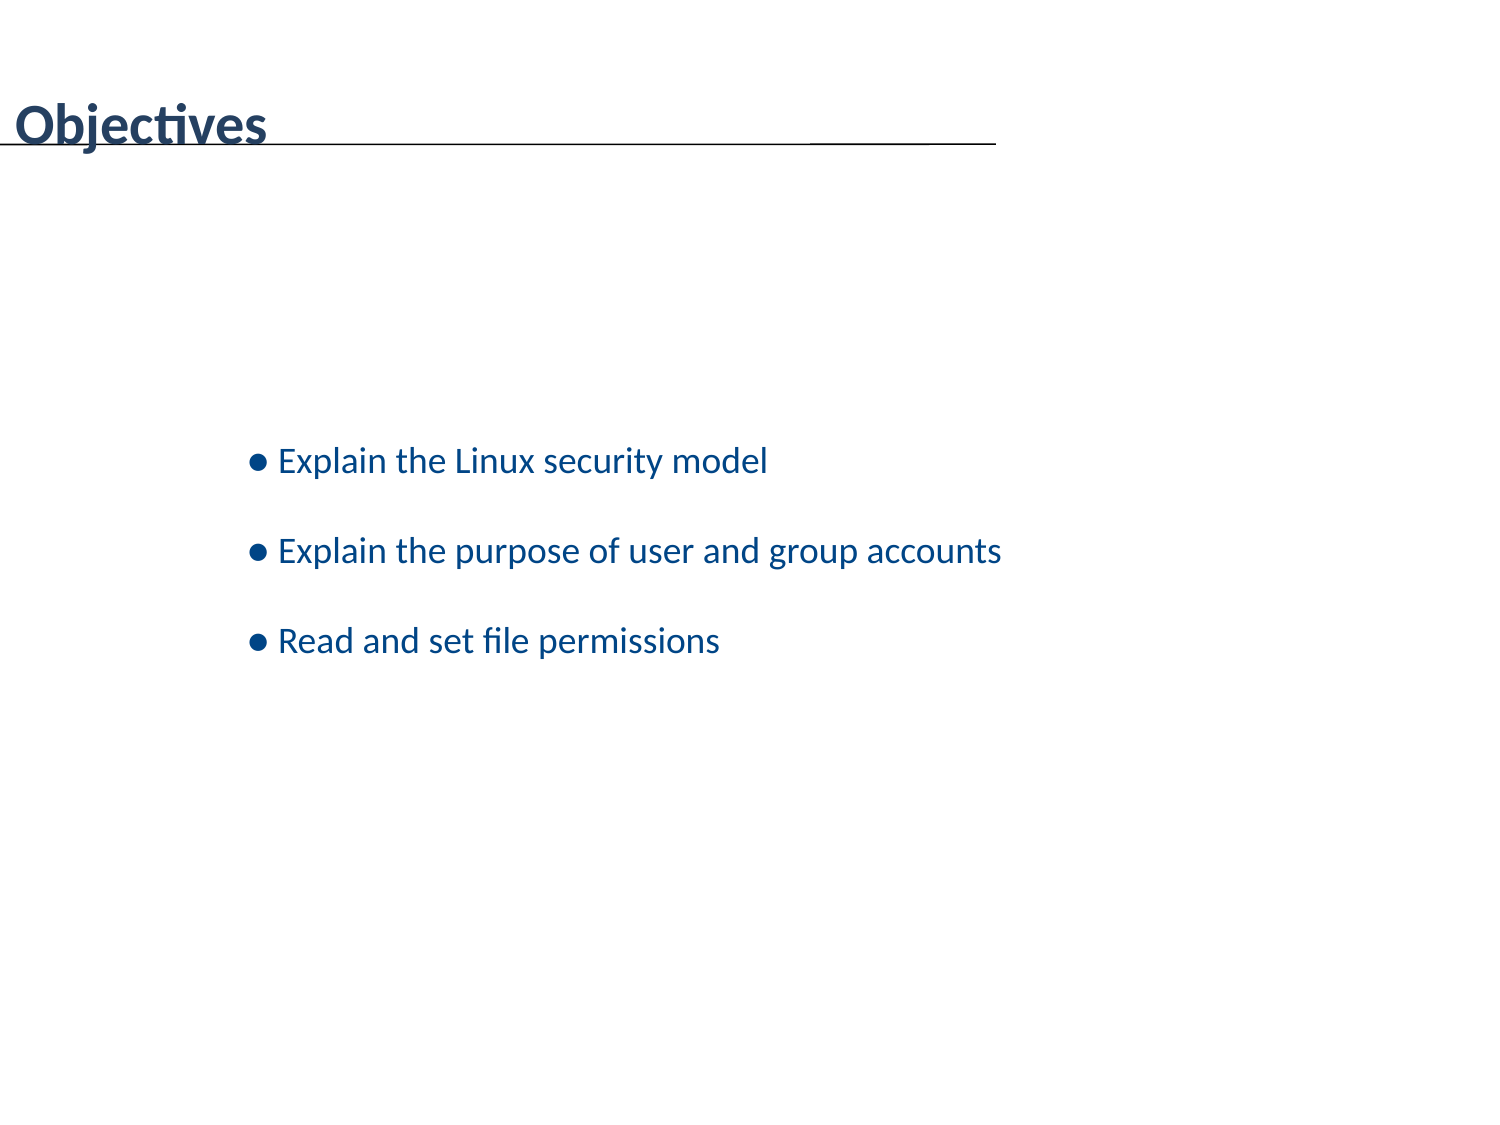

Objectives
● Explain the Linux security model
● Explain the purpose of user and group accounts
● Read and set file permissions